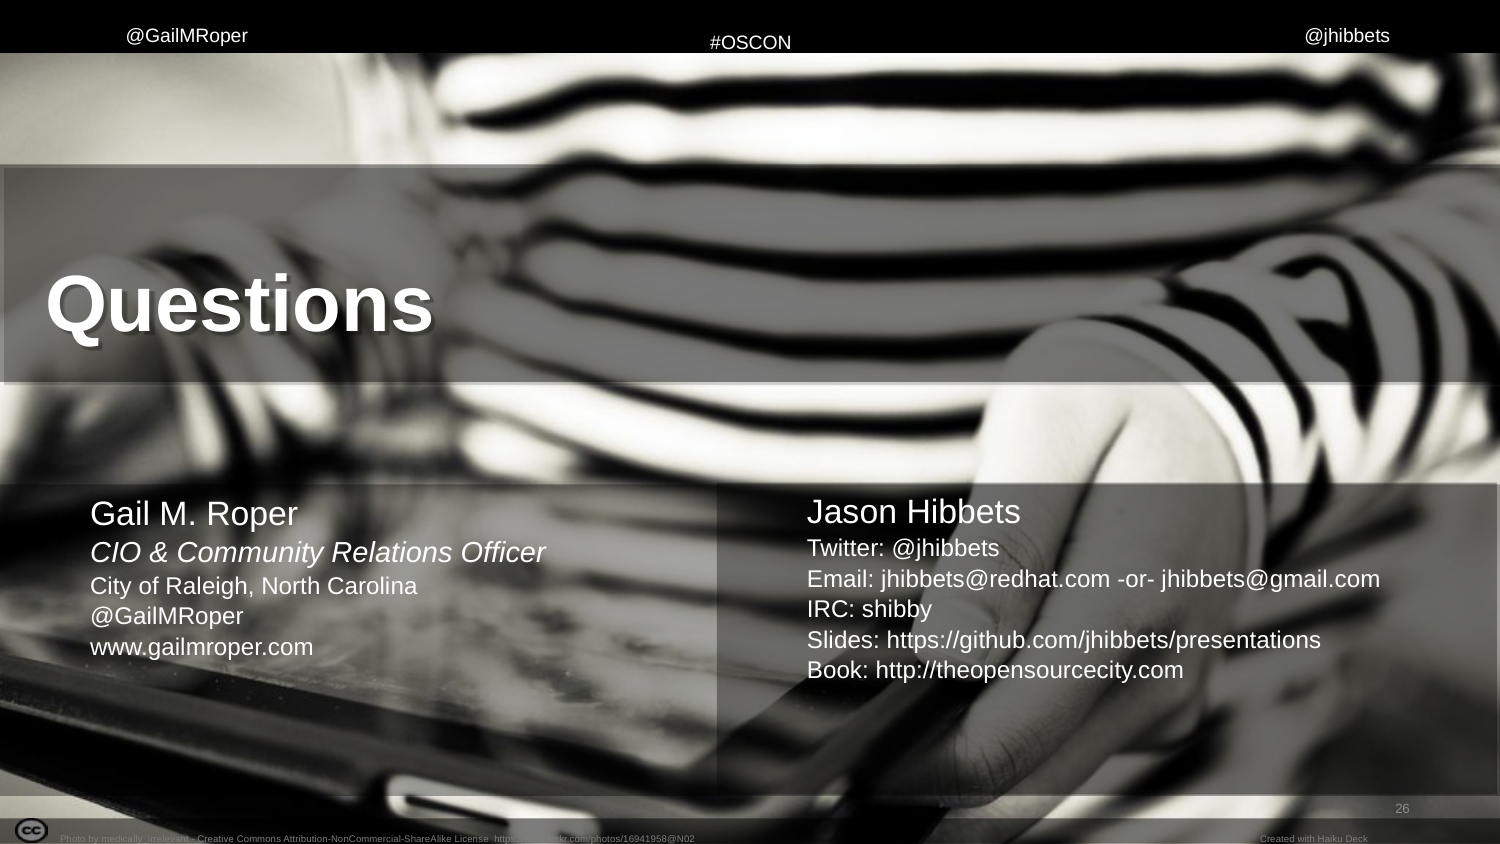

Questions
Jason Hibbets
Twitter: @jhibbets
Email: jhibbets@redhat.com -or- jhibbets@gmail.com
IRC: shibby
Slides: https://github.com/jhibbets/presentations
Book: http://theopensourcecity.com
# Gail M. Roper
CIO & Community Relations Officer
City of Raleigh, North Carolina
@GailMRoper
www.gailmroper.com
Photo by medically_irrelevant - Creative Commons Attribution-NonCommercial-ShareAlike License https://www.flickr.com/photos/16941958@N02
Created with Haiku Deck